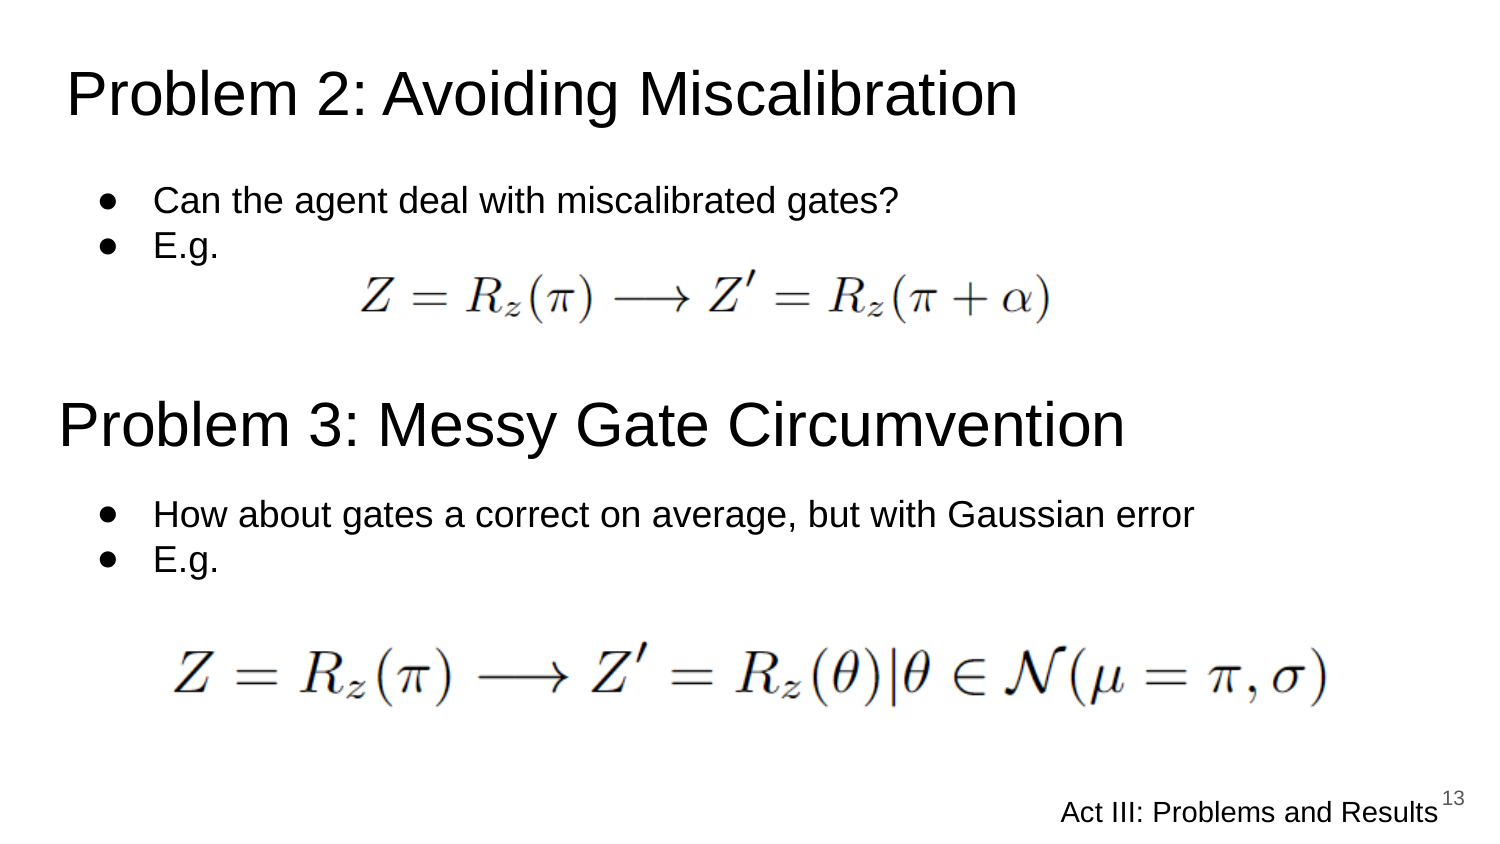

Problem 2: Avoiding Miscalibration
Can the agent deal with miscalibrated gates?
E.g.
Problem 3: Messy Gate Circumvention
How about gates a correct on average, but with Gaussian error
E.g.
Act III: Problems and Results